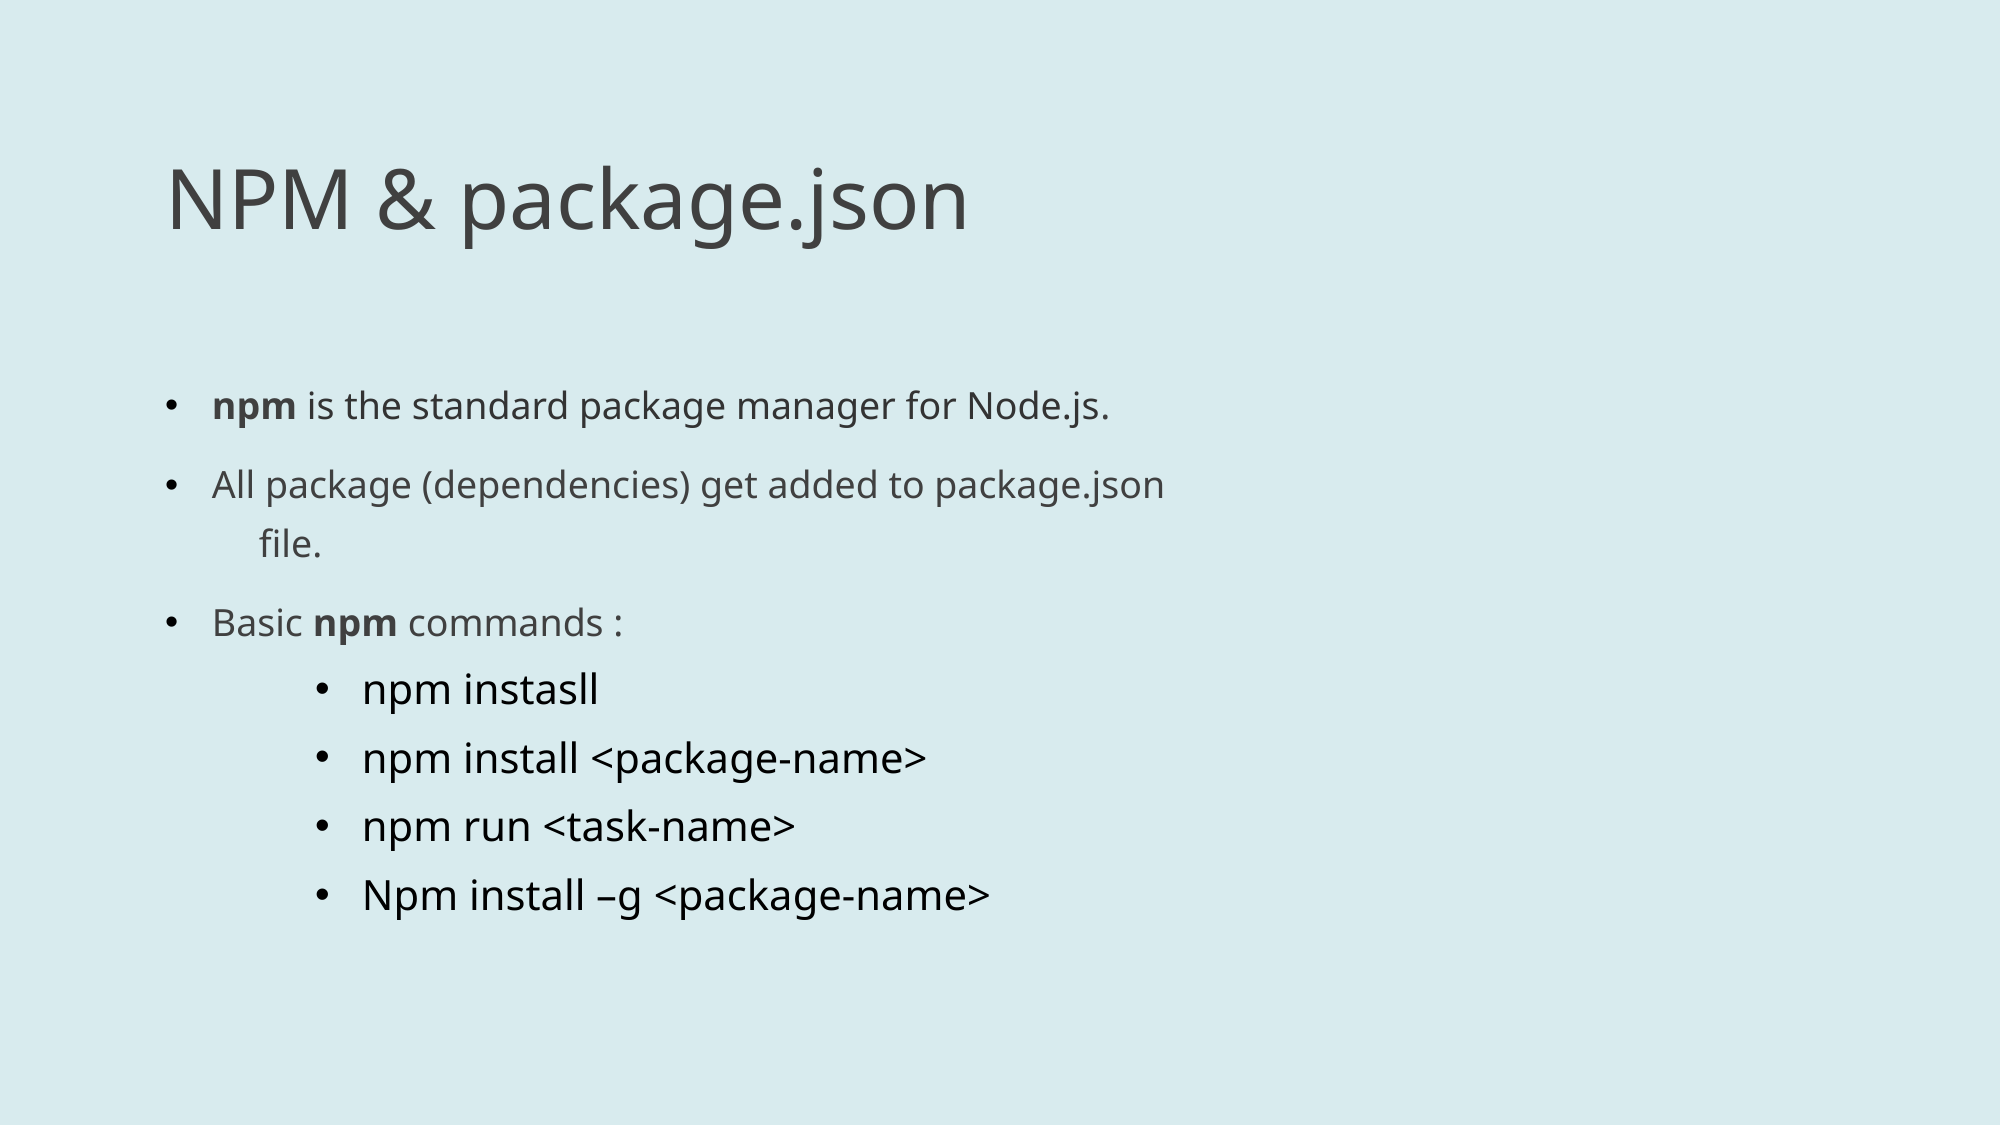

# NPM & package.json
npm is the standard package manager for Node.js.
All package (dependencies) get added to package.json file.
Basic npm commands :
npm instasll
npm install <package-name>
npm run <task-name>
Npm install –g <package-name>